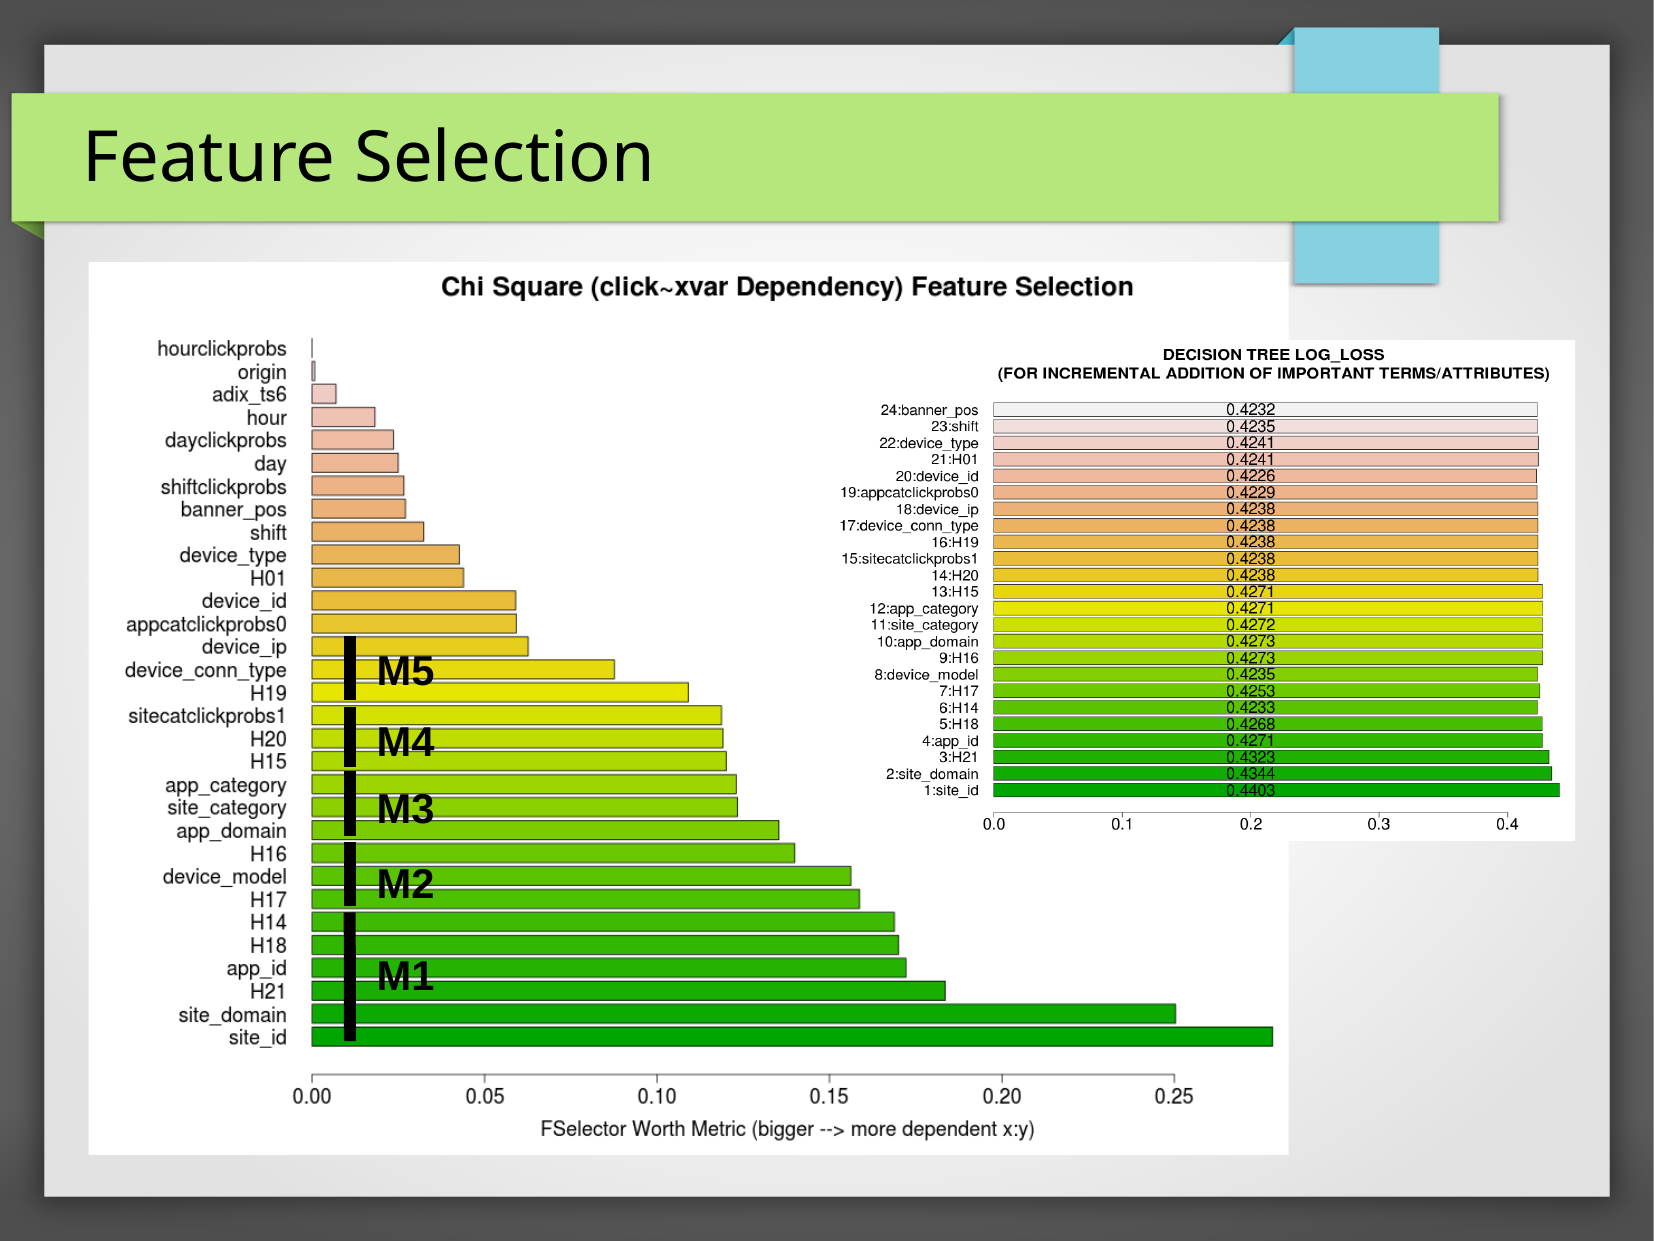

# Feature Selection
M5
M4
M3
M2
M1